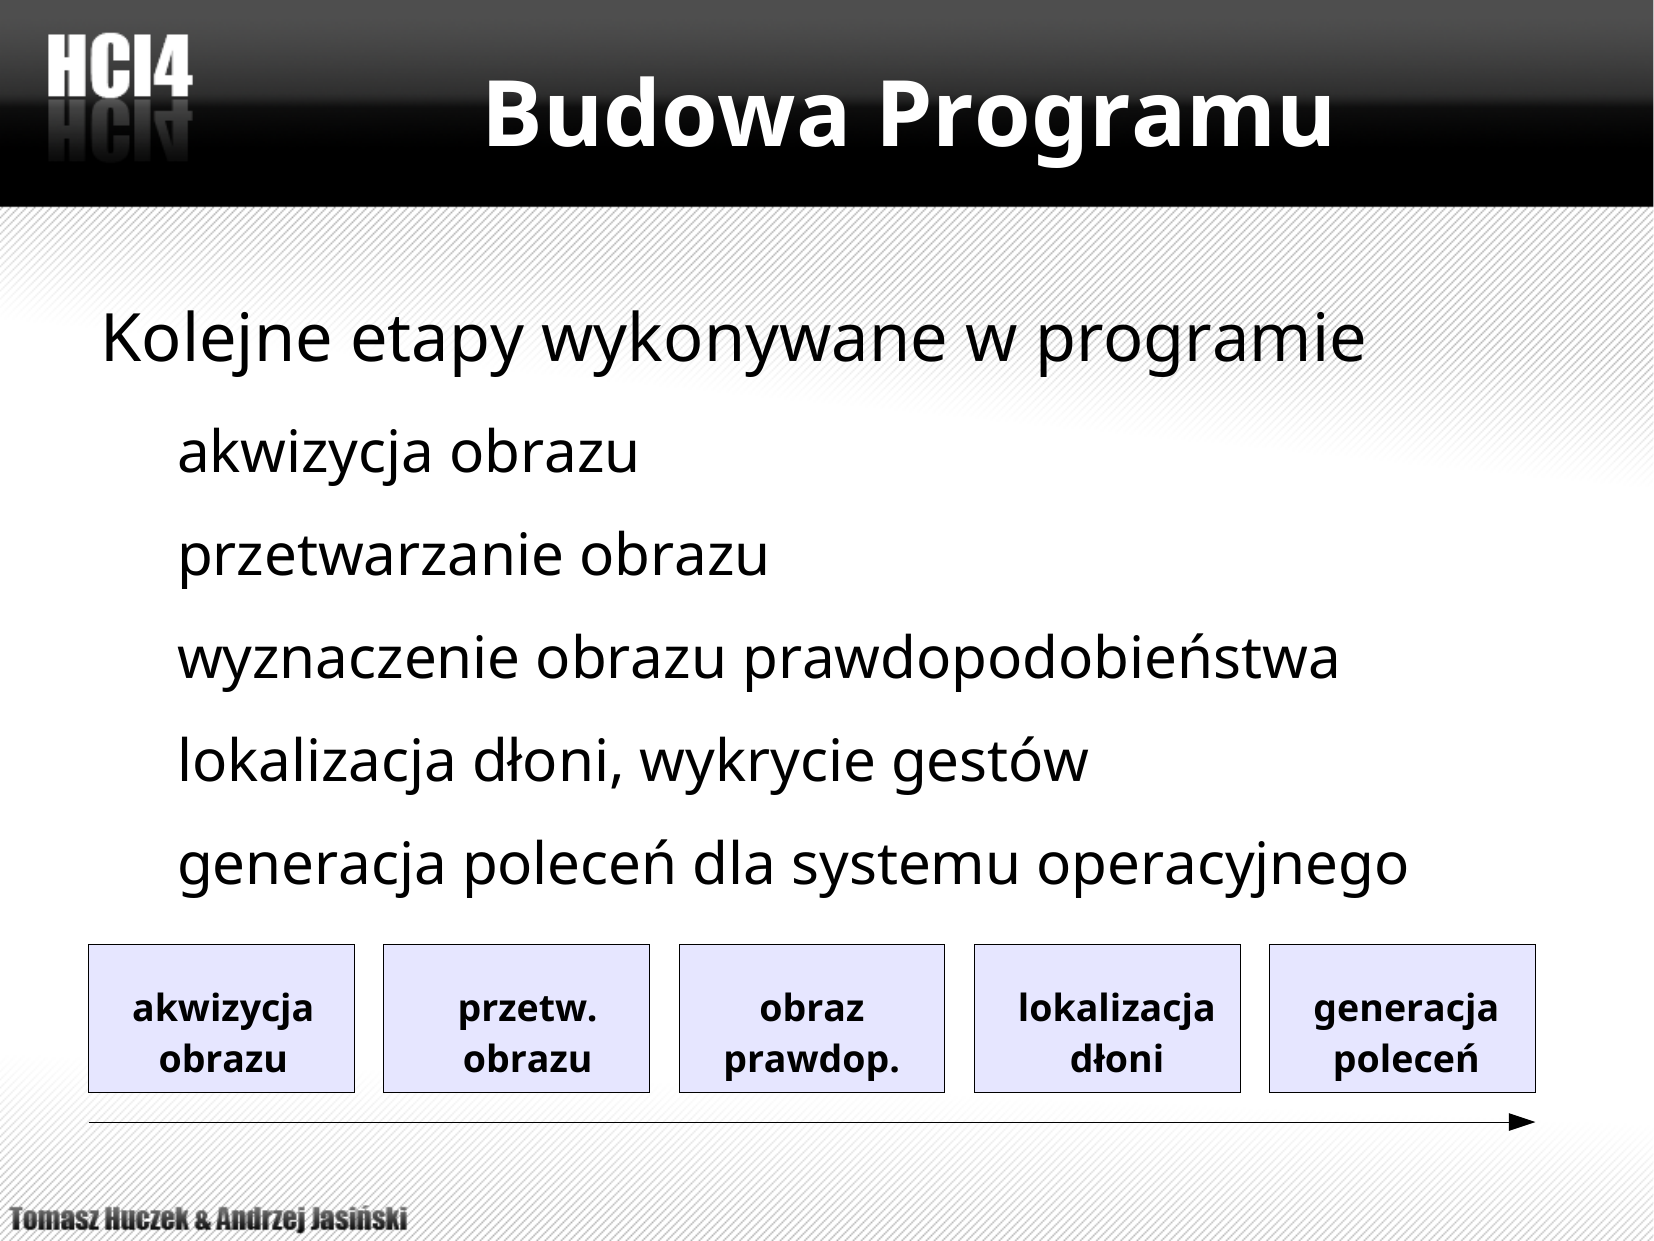

# Budowa Programu
Kolejne etapy wykonywane w programie
akwizycja obrazu
przetwarzanie obrazu
wyznaczenie obrazu prawdopodobieństwa
lokalizacja dłoni, wykrycie gestów
generacja poleceń dla systemu operacyjnego
akwizycja
obrazu
przetw.
obrazu
obraz
prawdop.
lokalizacja
dłoni
generacja
poleceń